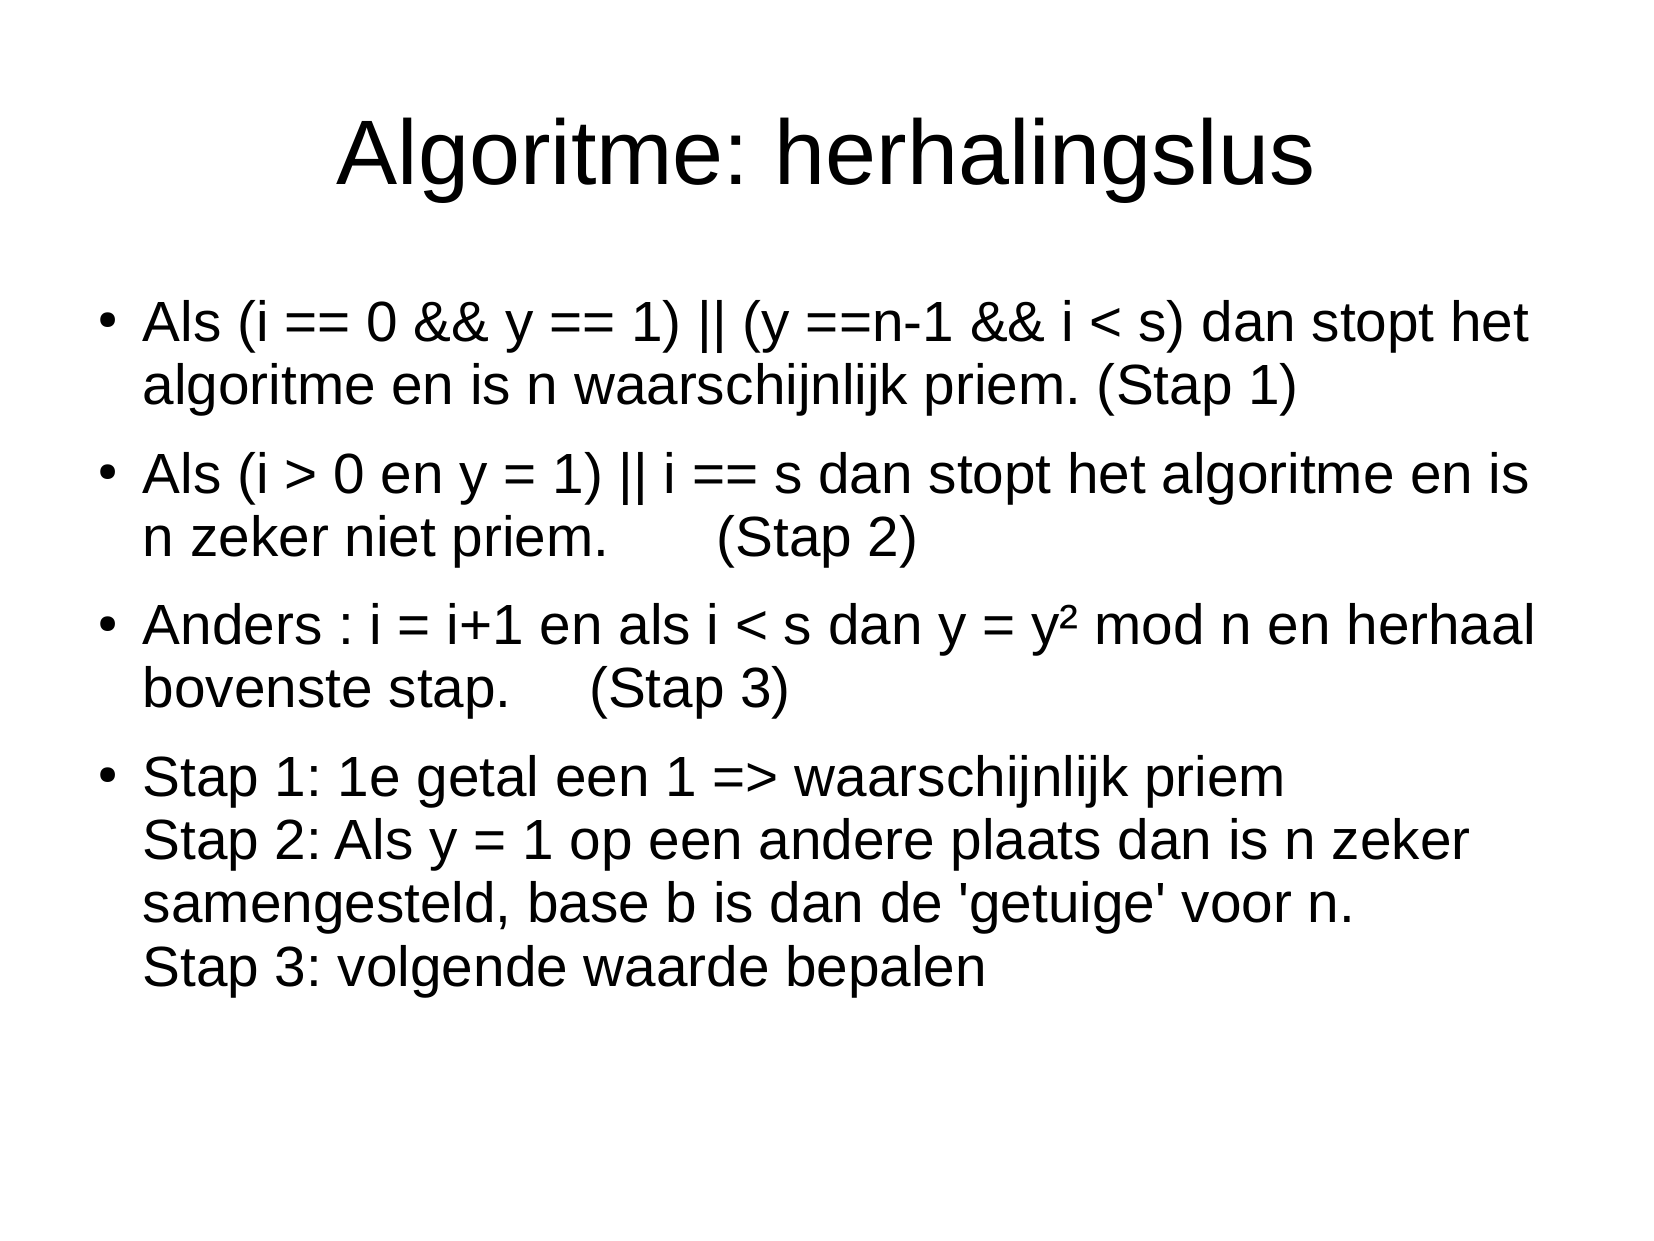

# Algoritme: herhalingslus
Als (i == 0 && y == 1) || (y ==n-1 && i < s) dan stopt het algoritme en is n waarschijnlijk priem. (Stap 1)
Als (i > 0 en y = 1) || i == s dan stopt het algoritme en is n zeker niet priem.									(Stap 2)
Anders : i = i+1 en als i < s dan y = y² mod n en herhaal bovenste stap.						(Stap 3)
Stap 1: 1e getal een 1 => waarschijnlijk priem
Stap 2: Als y = 1 op een andere plaats dan is n zeker
samengesteld, base b is dan de 'getuige' voor n.
Stap 3: volgende waarde bepalen